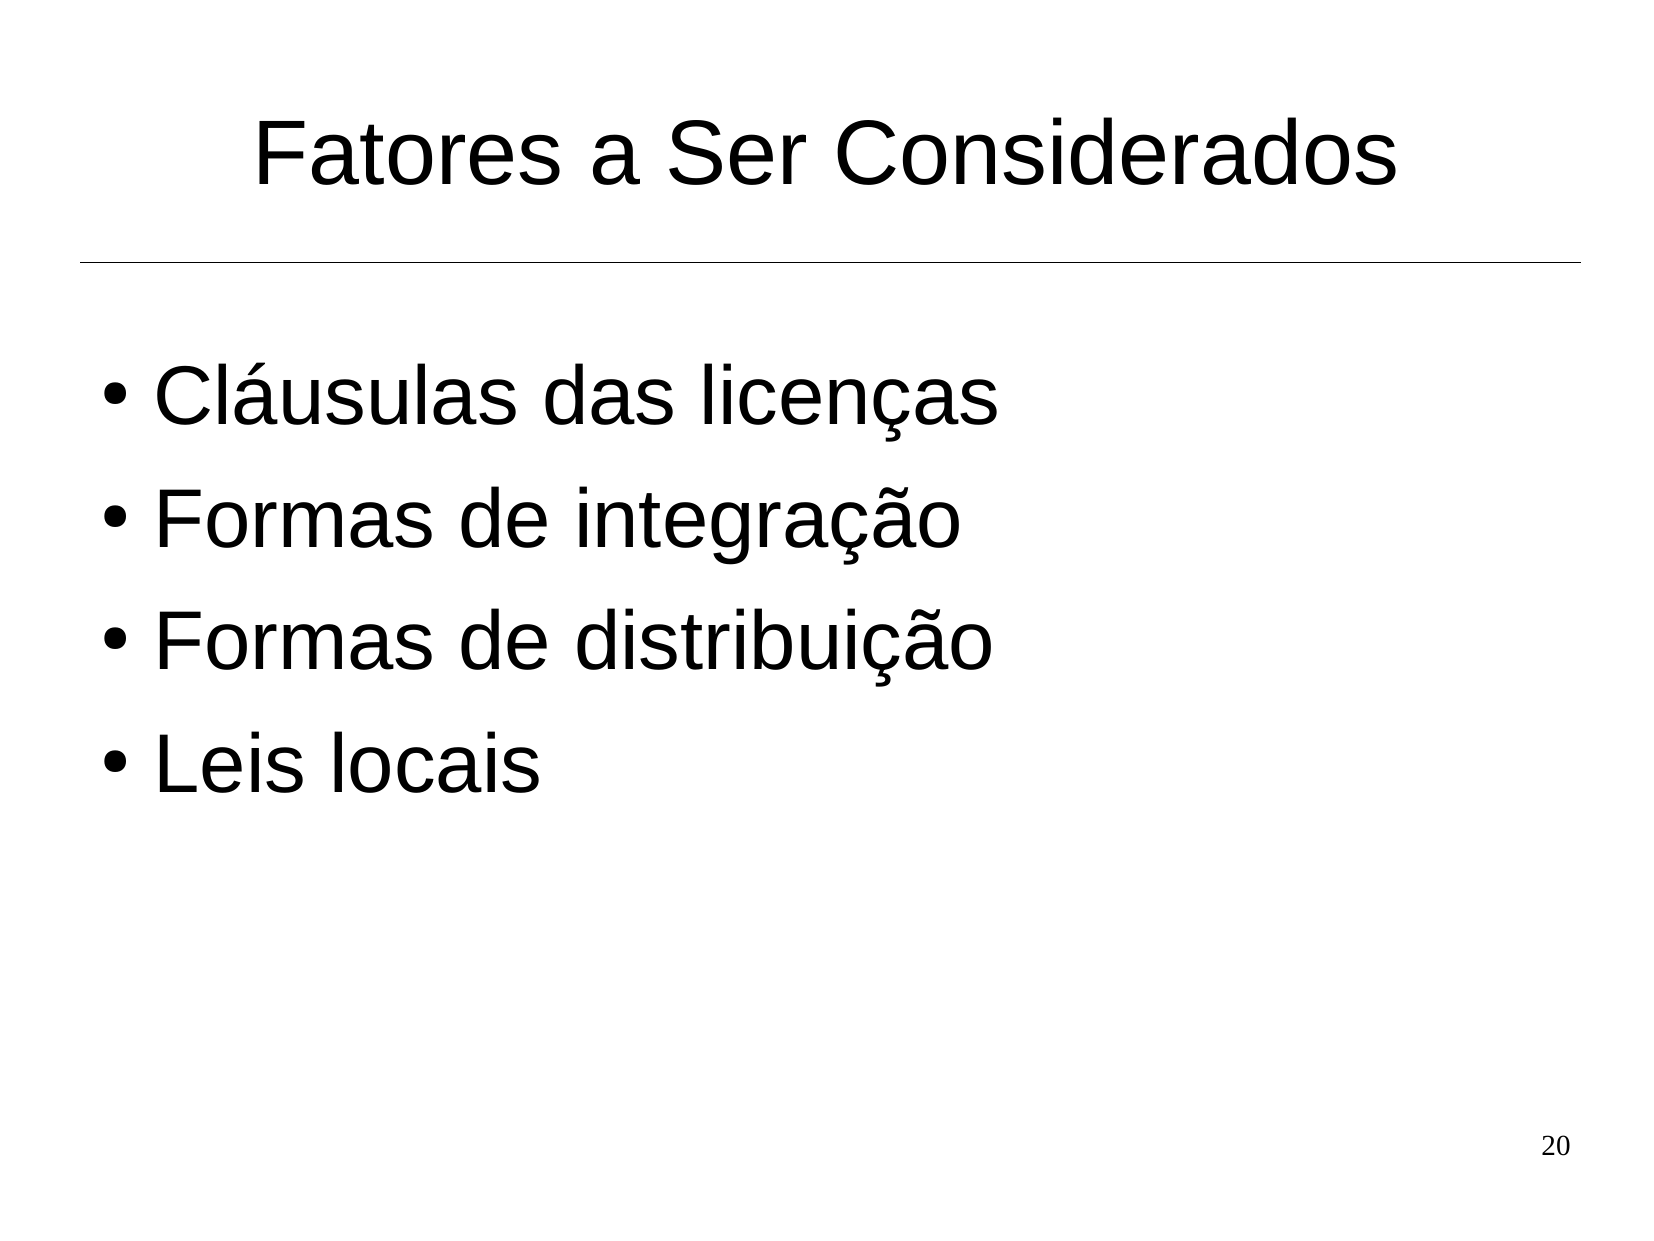

# Fatores a Ser Considerados
Cláusulas das licenças
Formas de integração
Formas de distribuição
Leis locais
20